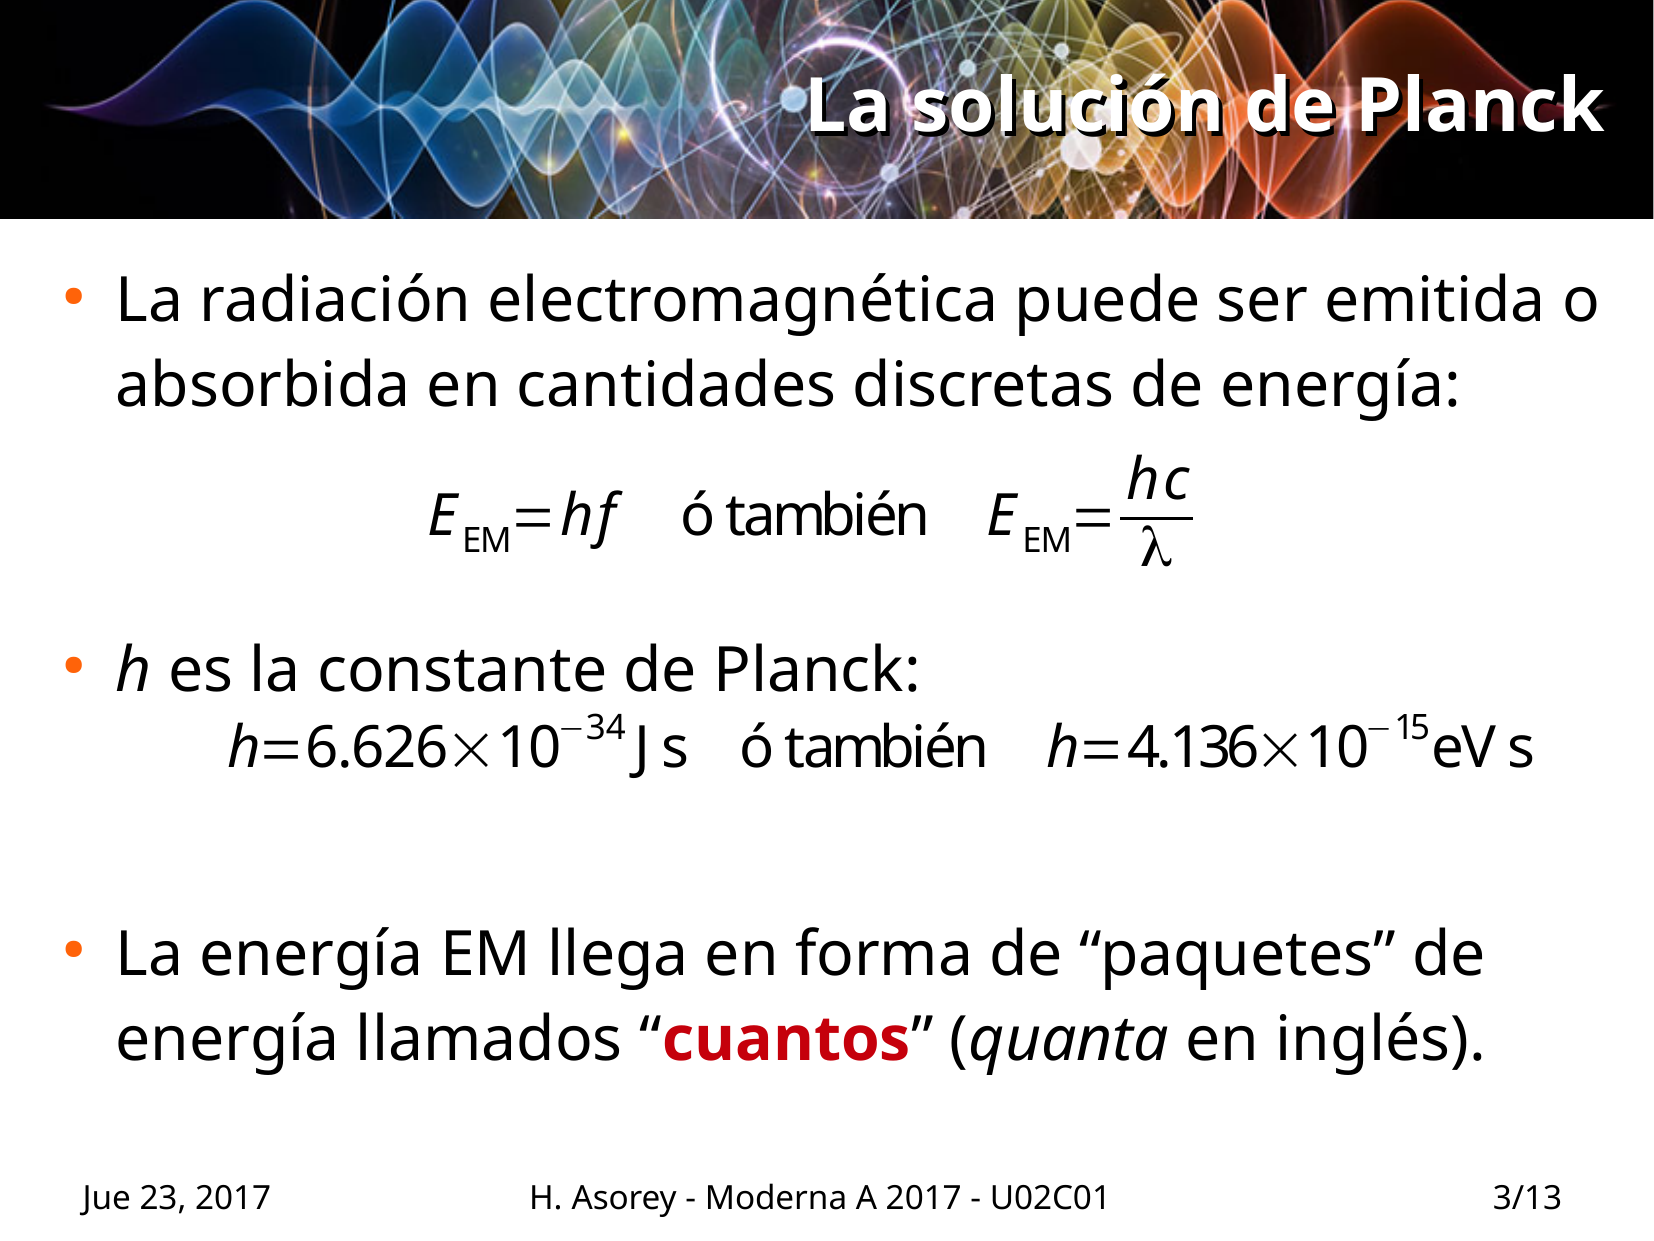

# La solución de Planck
La radiación electromagnética puede ser emitida o absorbida en cantidades discretas de energía:
h es la constante de Planck:
La energía EM llega en forma de “paquetes” de energía llamados “cuantos” (quanta en inglés).
Jue 23, 2017
H. Asorey - Moderna A 2017 - U02C01
3